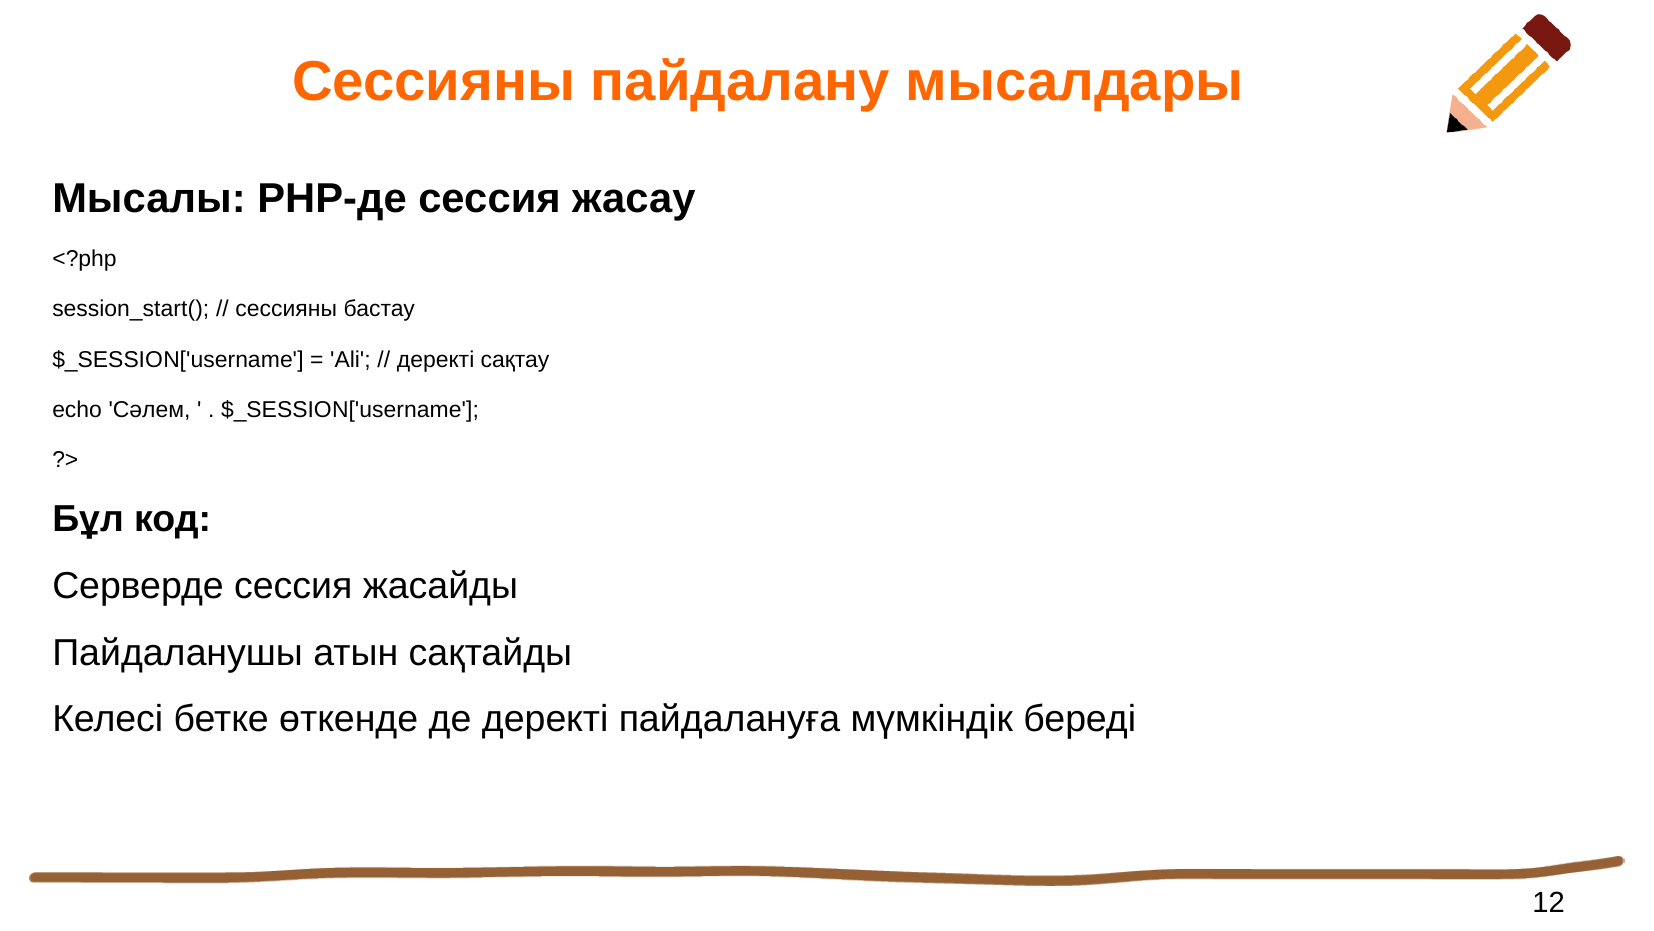

# Сессияны пайдалану мысалдары
Мысалы: PHP-де сессия жасау
<?php
session_start(); // сессияны бастау
$_SESSION['username'] = 'Ali'; // деректі сақтау
echo 'Сәлем, ' . $_SESSION['username'];
?>
Бұл код:
Серверде сессия жасайды
Пайдаланушы атын сақтайды
Келесі бетке өткенде де деректі пайдалануға мүмкіндік береді
12